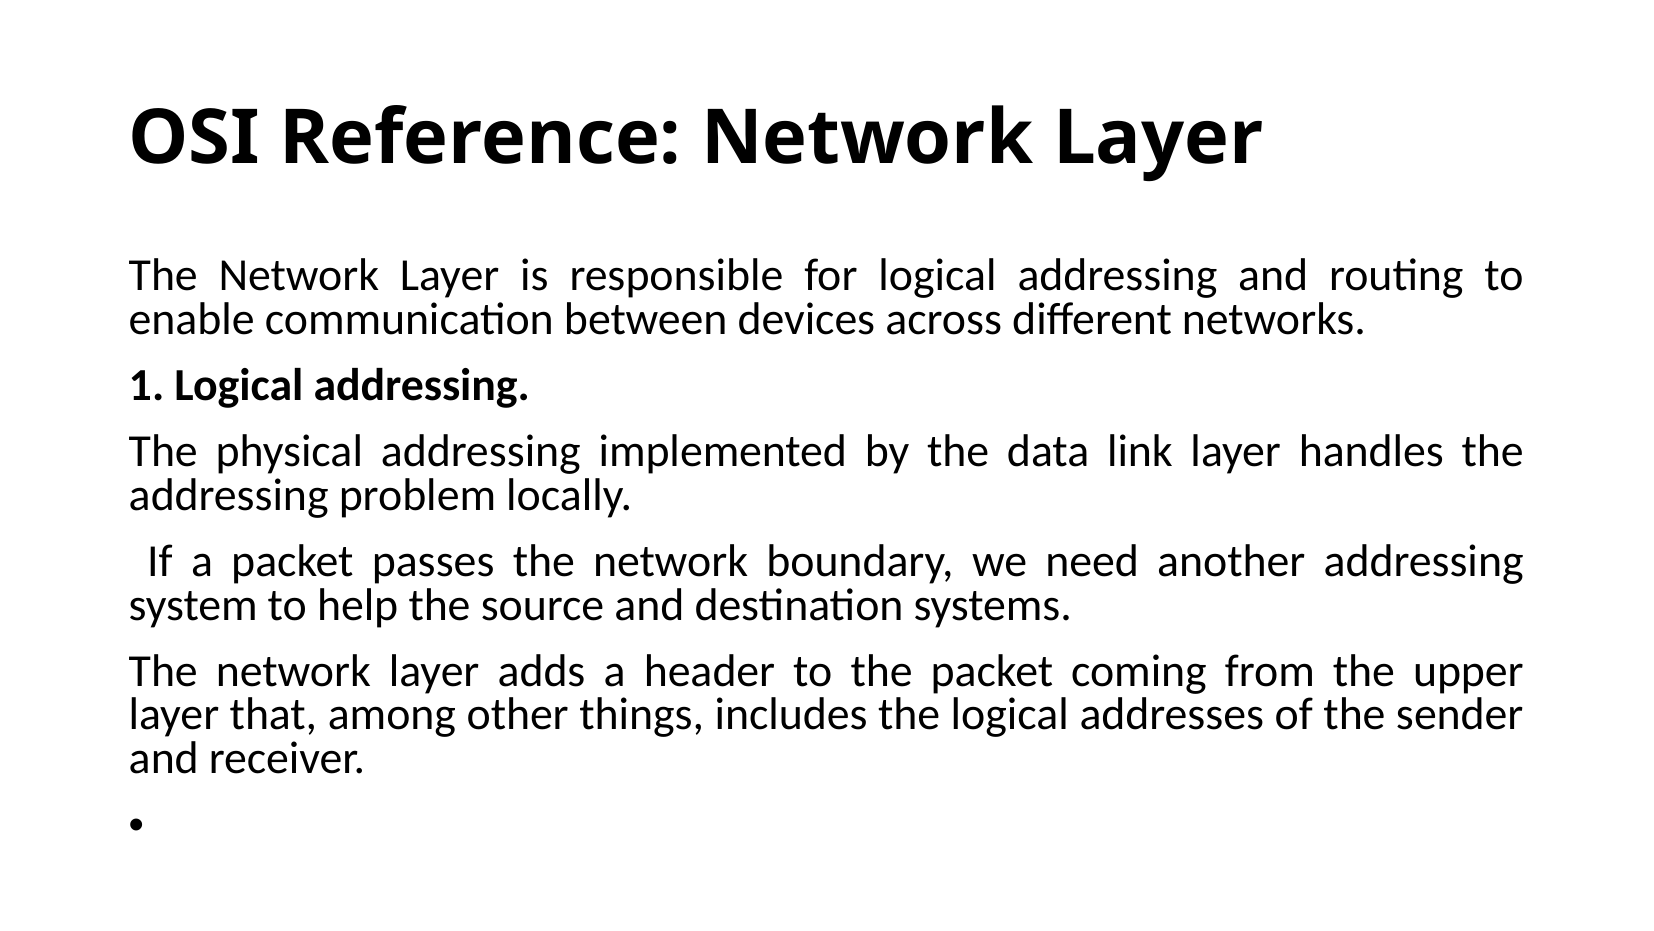

# OSI Reference: Network Layer
The Network Layer is responsible for logical addressing and routing to enable communication between devices across different networks.
1. Logical addressing.
The physical addressing implemented by the data link layer handles the addressing problem locally.
 If a packet passes the network boundary, we need another addressing system to help the source and destination systems.
The network layer adds a header to the packet coming from the upper layer that, among other things, includes the logical addresses of the sender and receiver.